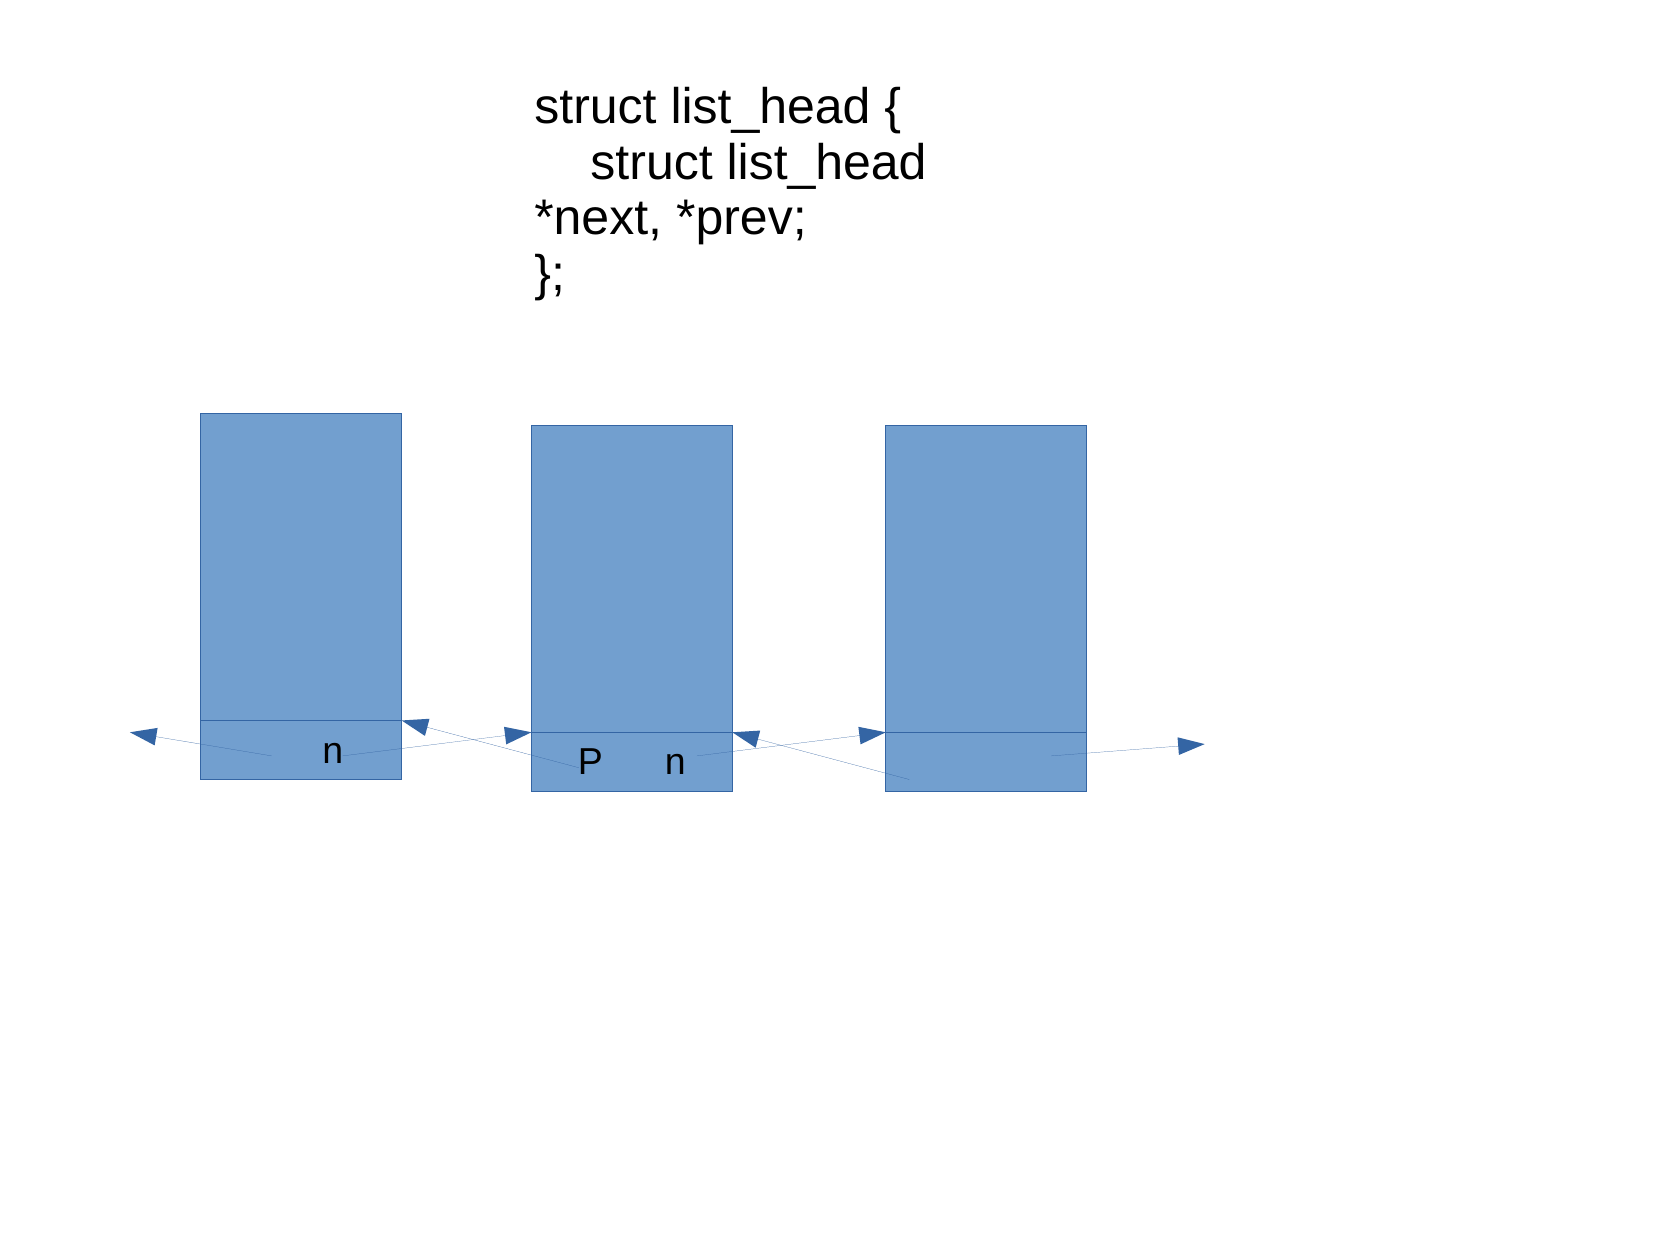

struct list_head {
 struct list_head *next, *prev;
};
 n
P n